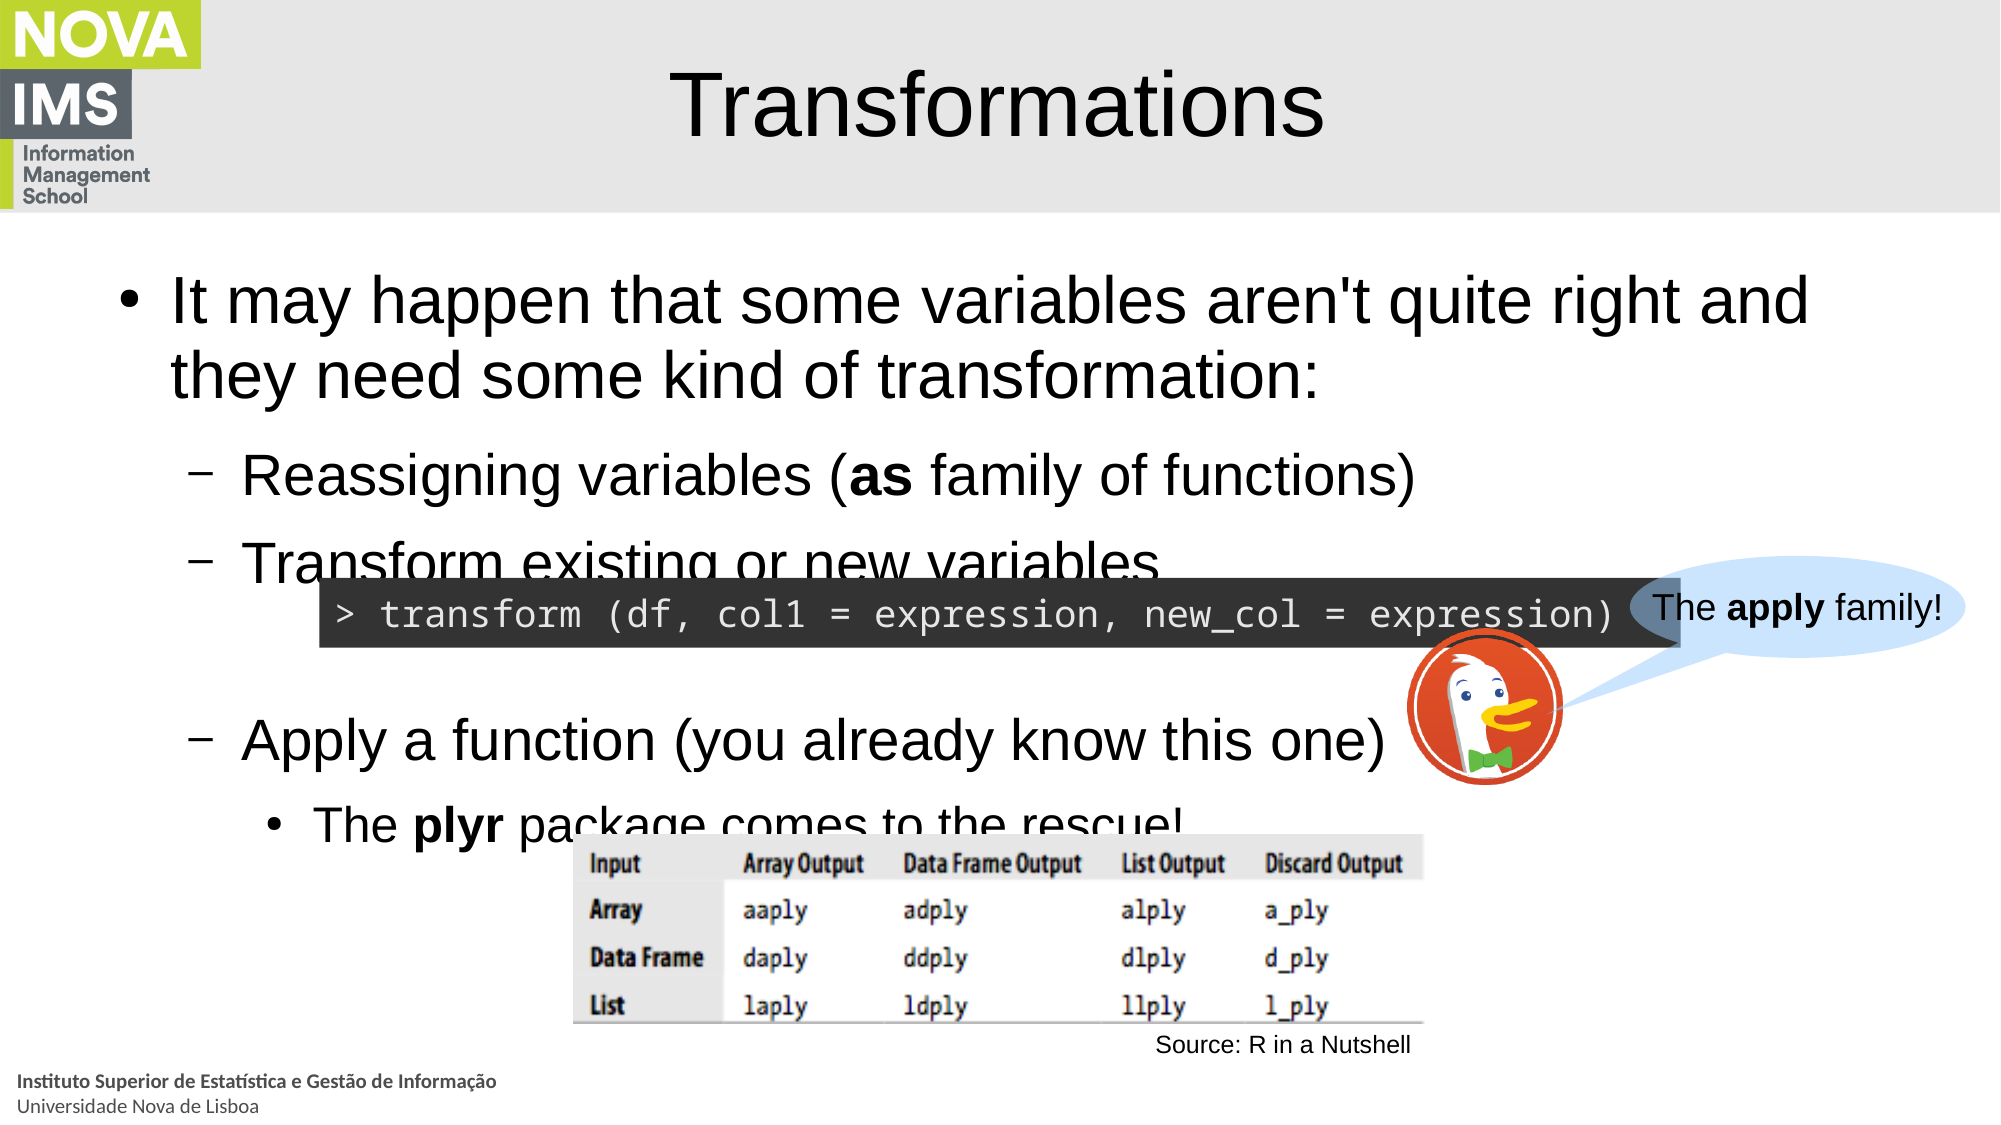

# Transformations
It may happen that some variables aren't quite right and they need some kind of transformation:
Reassigning variables (as family of functions)
Transform existing or new variables
Apply a function (you already know this one)
The plyr package comes to the rescue!
The apply family!
> transform (df, col1 = expression, new_col = expression)
Source: R in a Nutshell